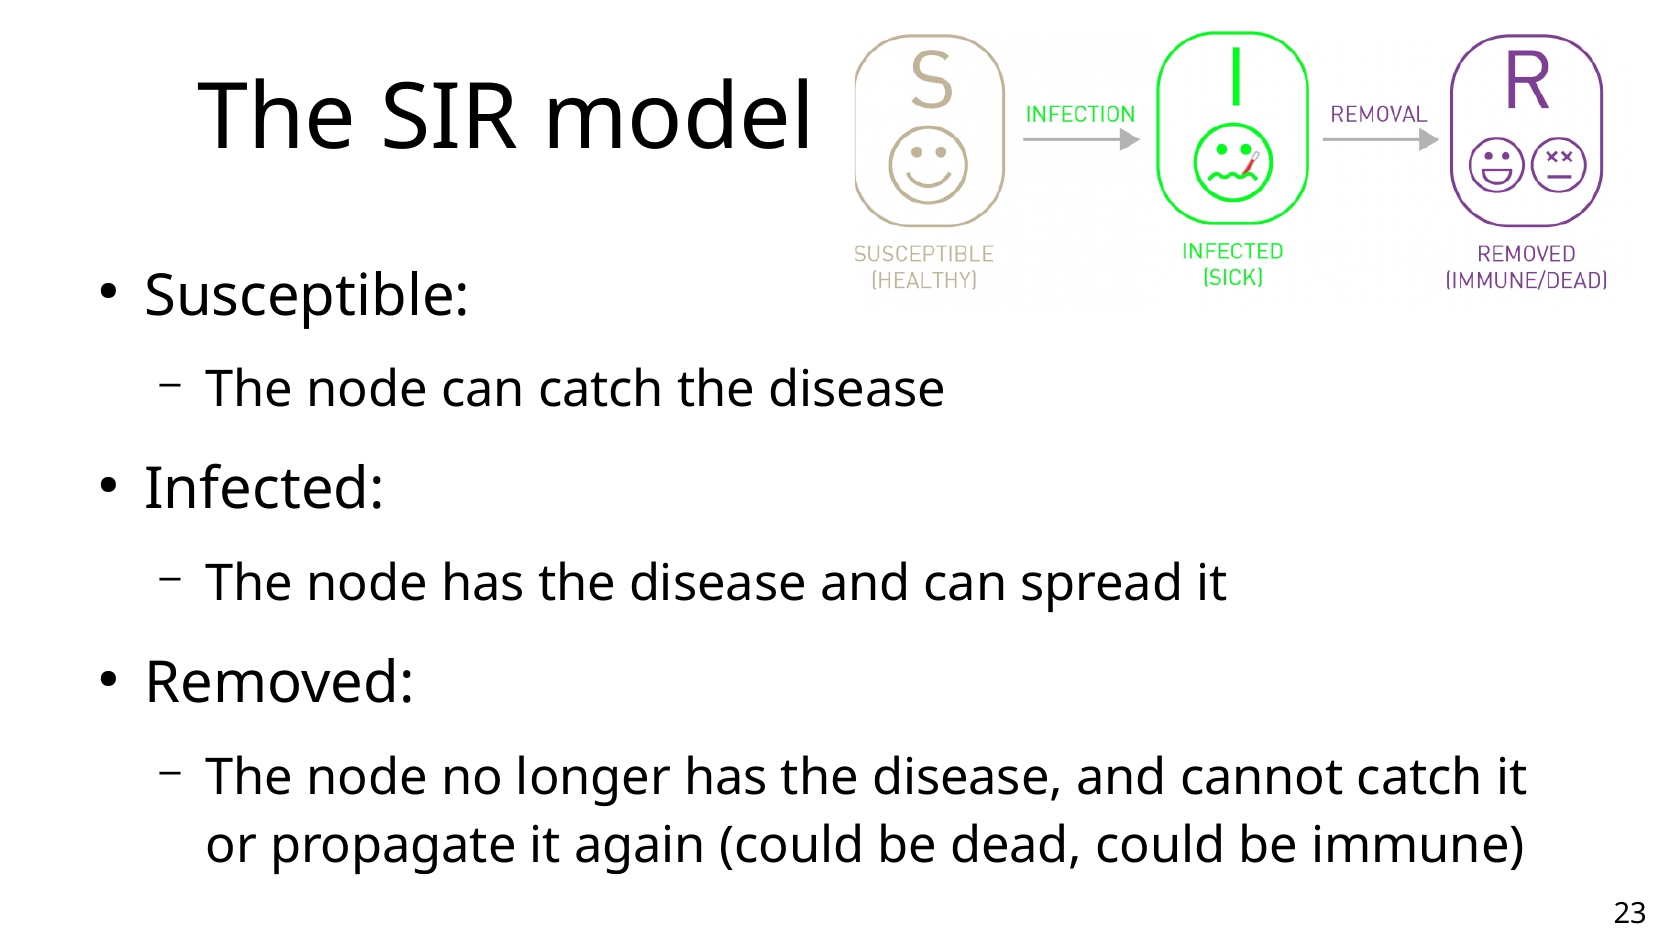

# The SIR model
Susceptible:
The node can catch the disease
Infected:
The node has the disease and can spread it
Removed:
The node no longer has the disease, and cannot catch it or propagate it again (could be dead, could be immune)
23